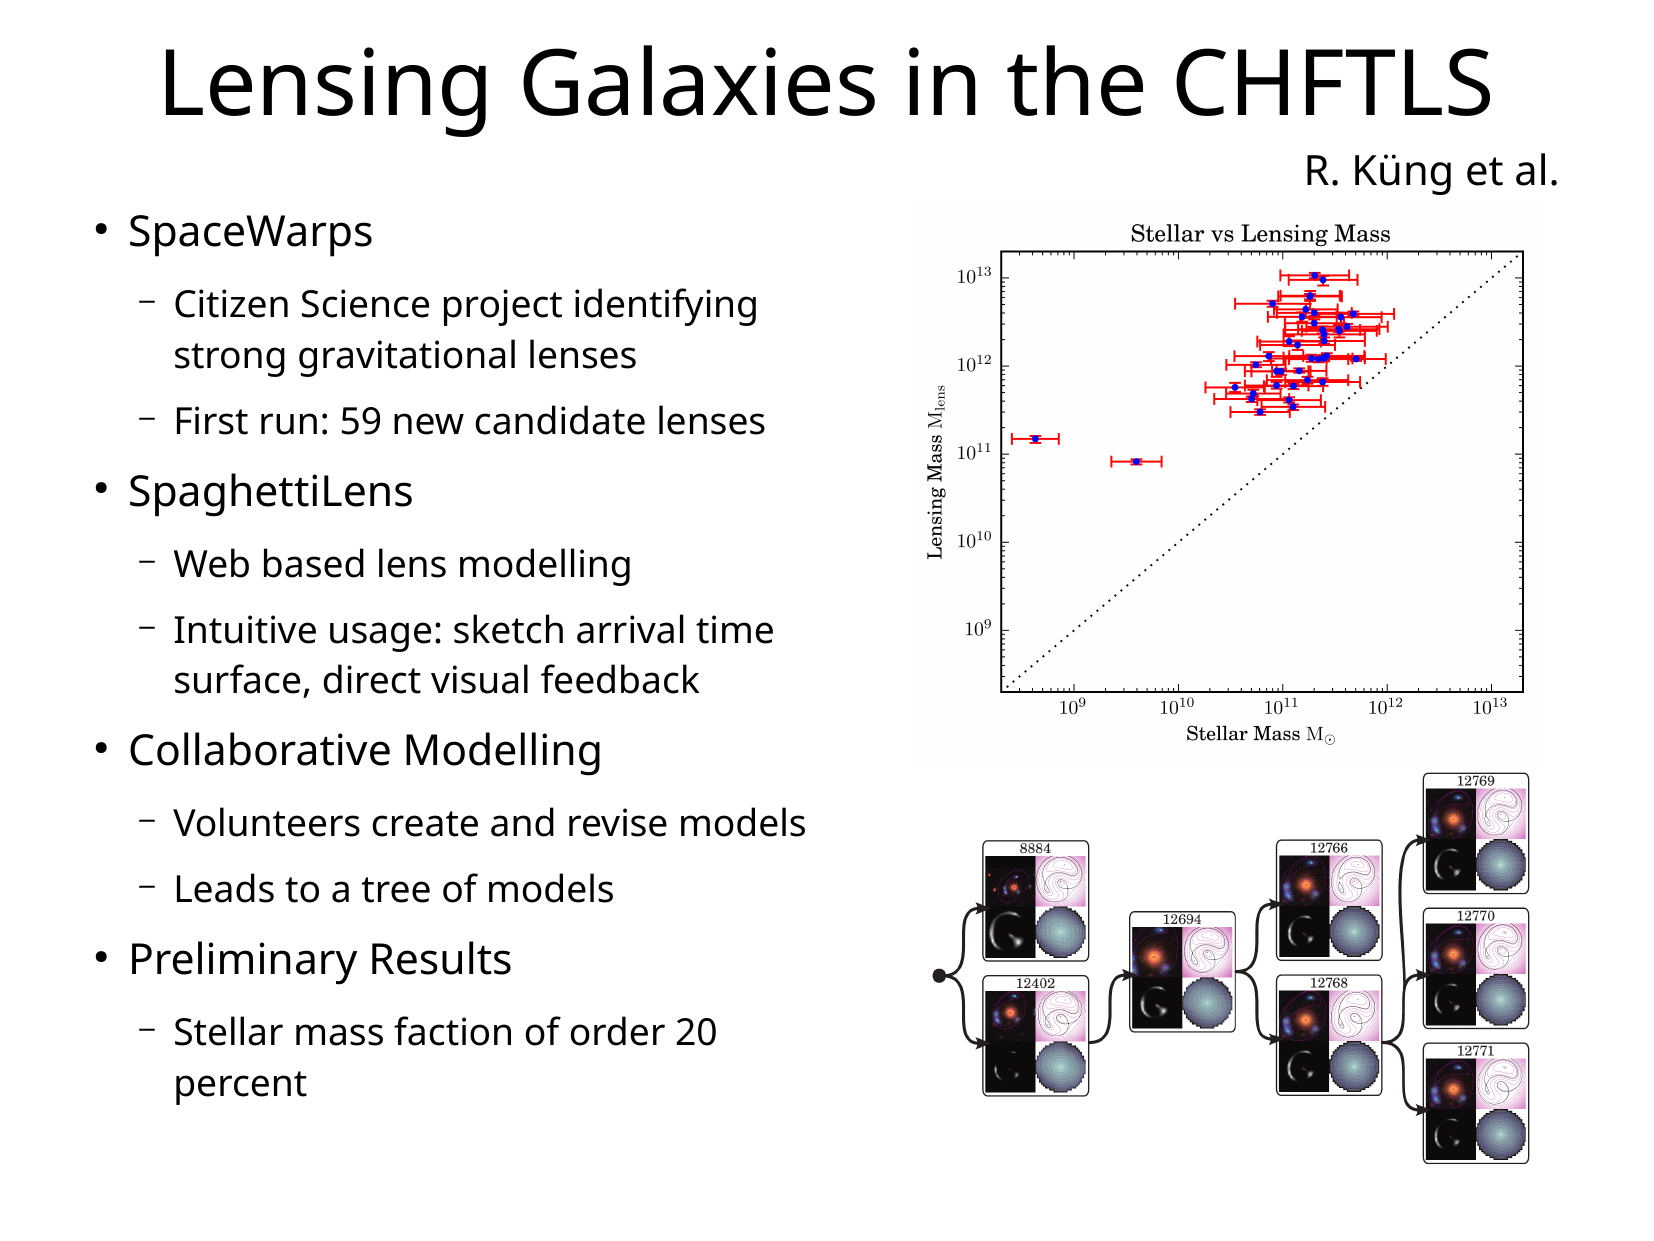

# Lensing Galaxies in the CHFTLS
R. Küng et al.
SpaceWarps
Citizen Science project identifying strong gravitational lenses
First run: 59 new candidate lenses
SpaghettiLens
Web based lens modelling
Intuitive usage: sketch arrival time surface, direct visual feedback
Collaborative Modelling
Volunteers create and revise models
Leads to a tree of models
Preliminary Results
Stellar mass faction of order 20 percent